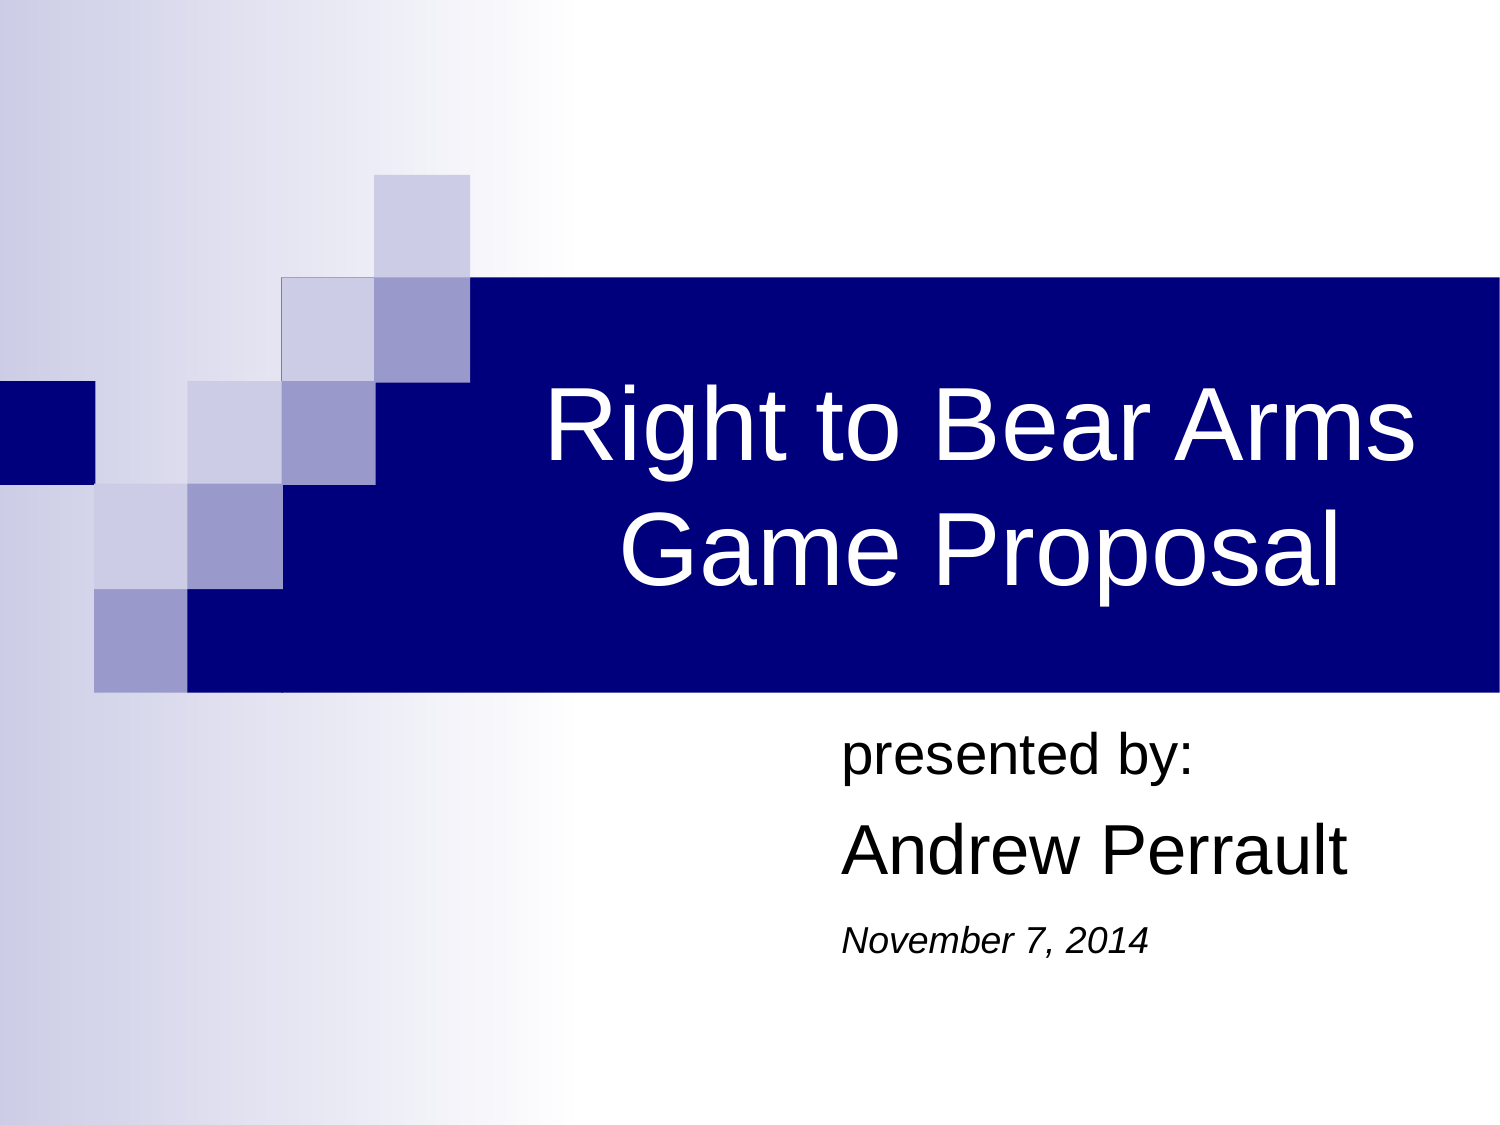

# Right to Bear Arms Game Proposal
presented by:
Andrew Perrault
November 7, 2014